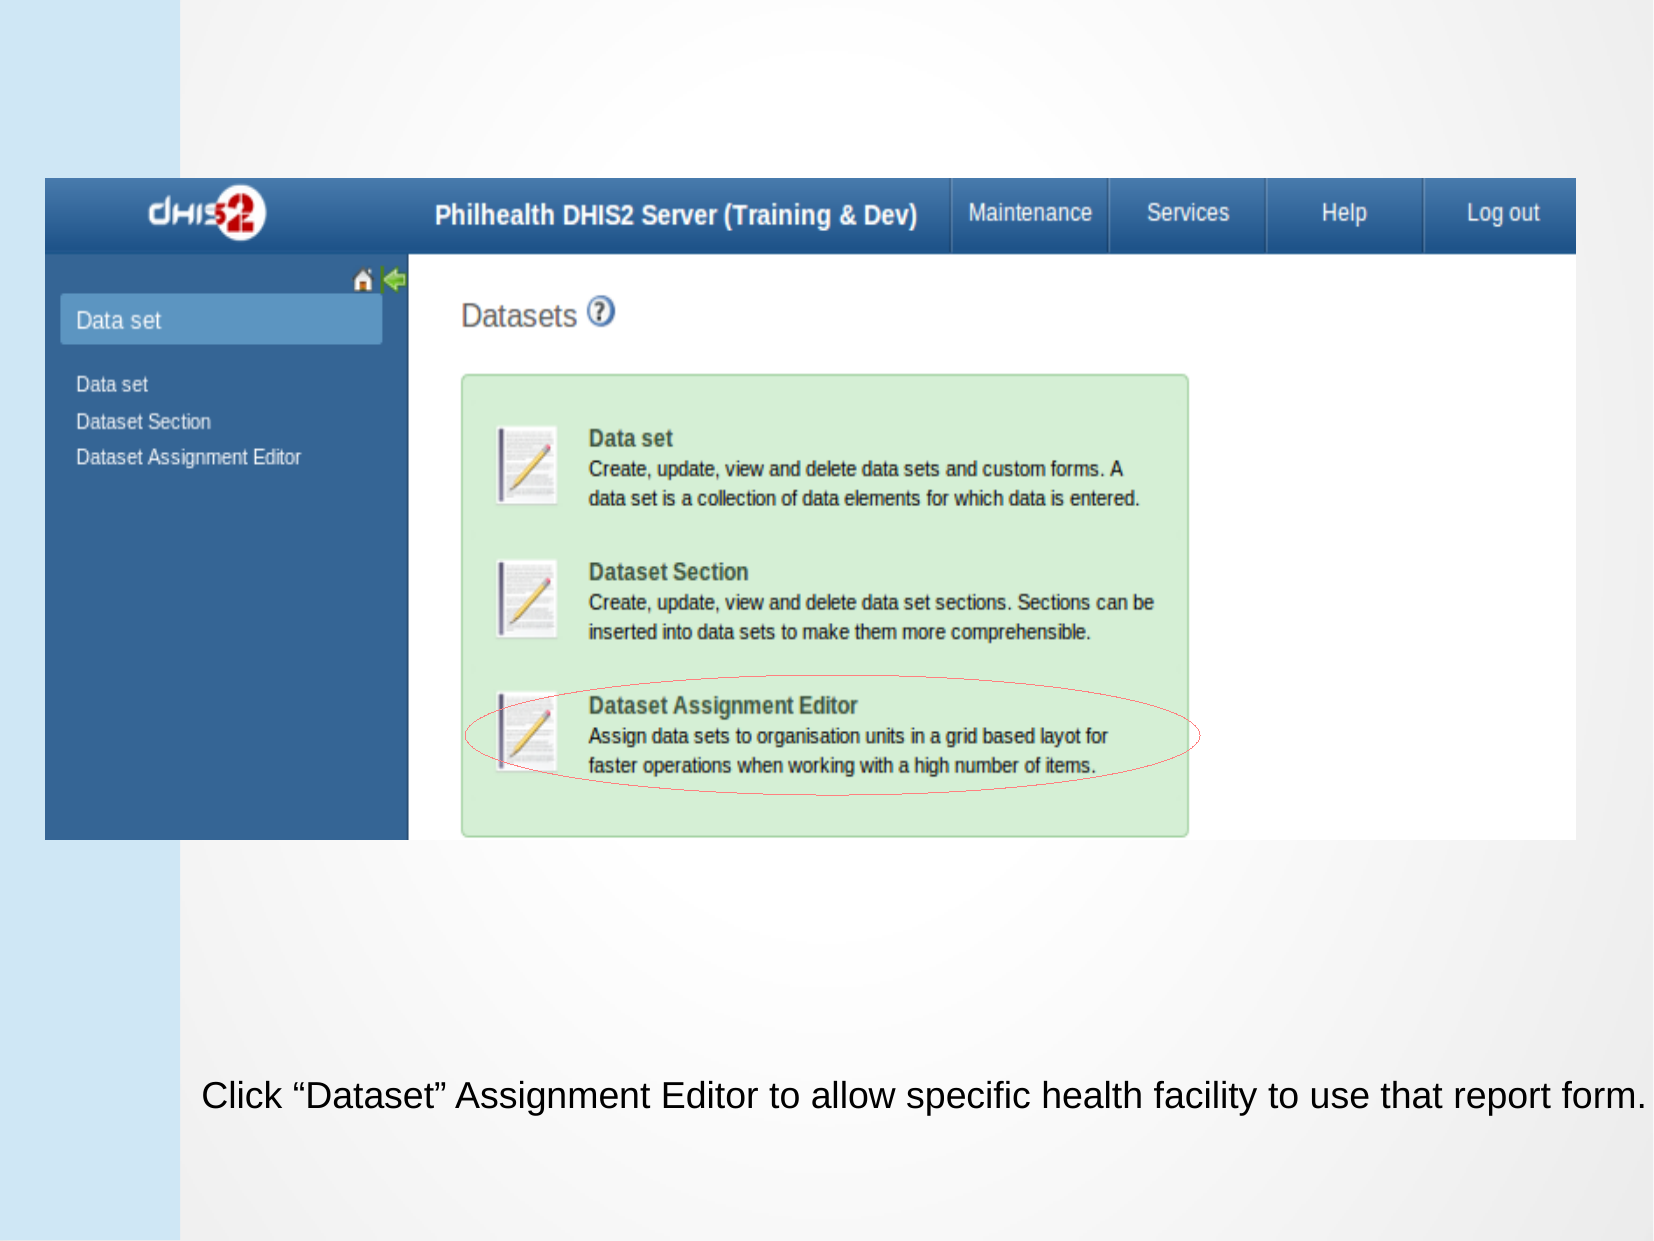

Click “Dataset” Assignment Editor to allow specific health facility to use that report form.